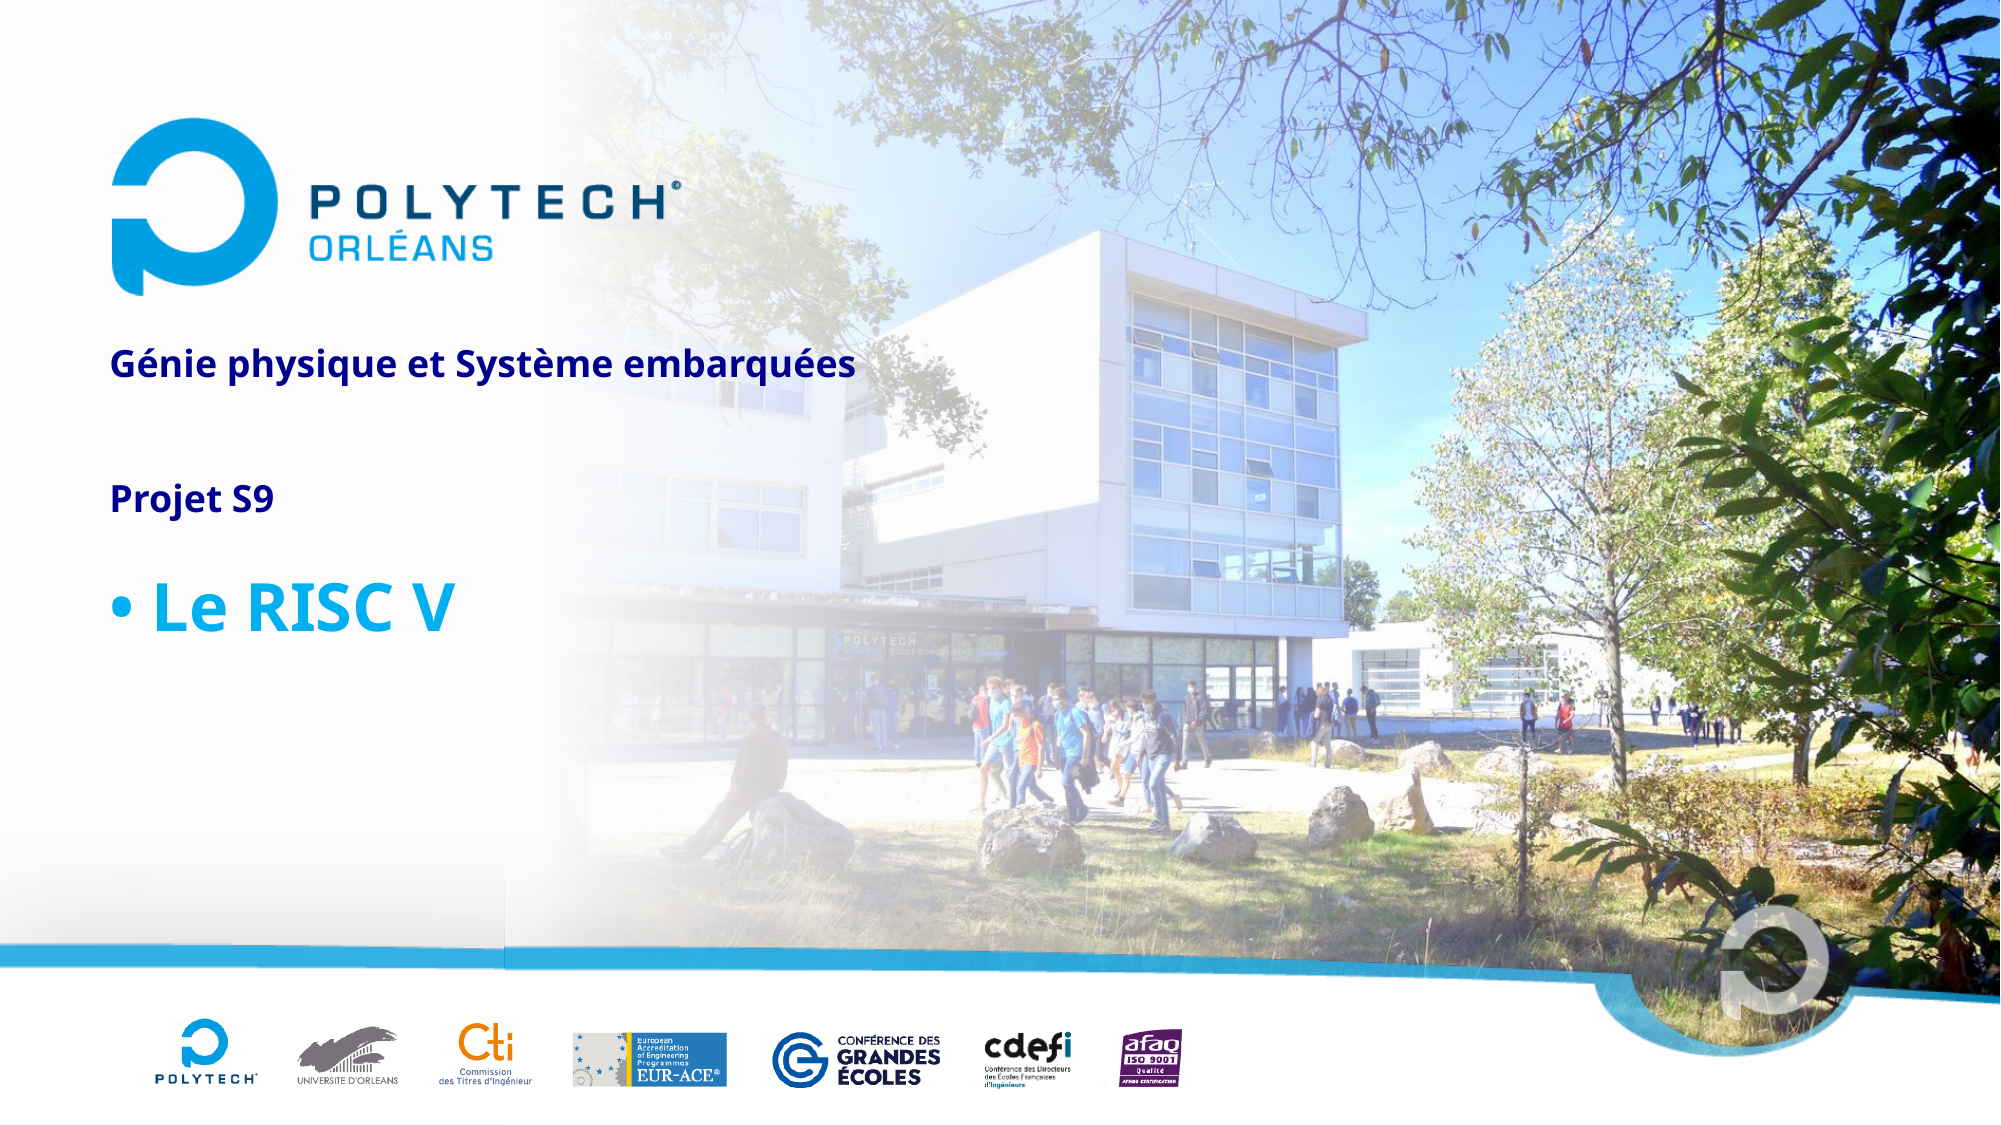

# Génie physique et Système embarquées Projet S9 • Le RISC V